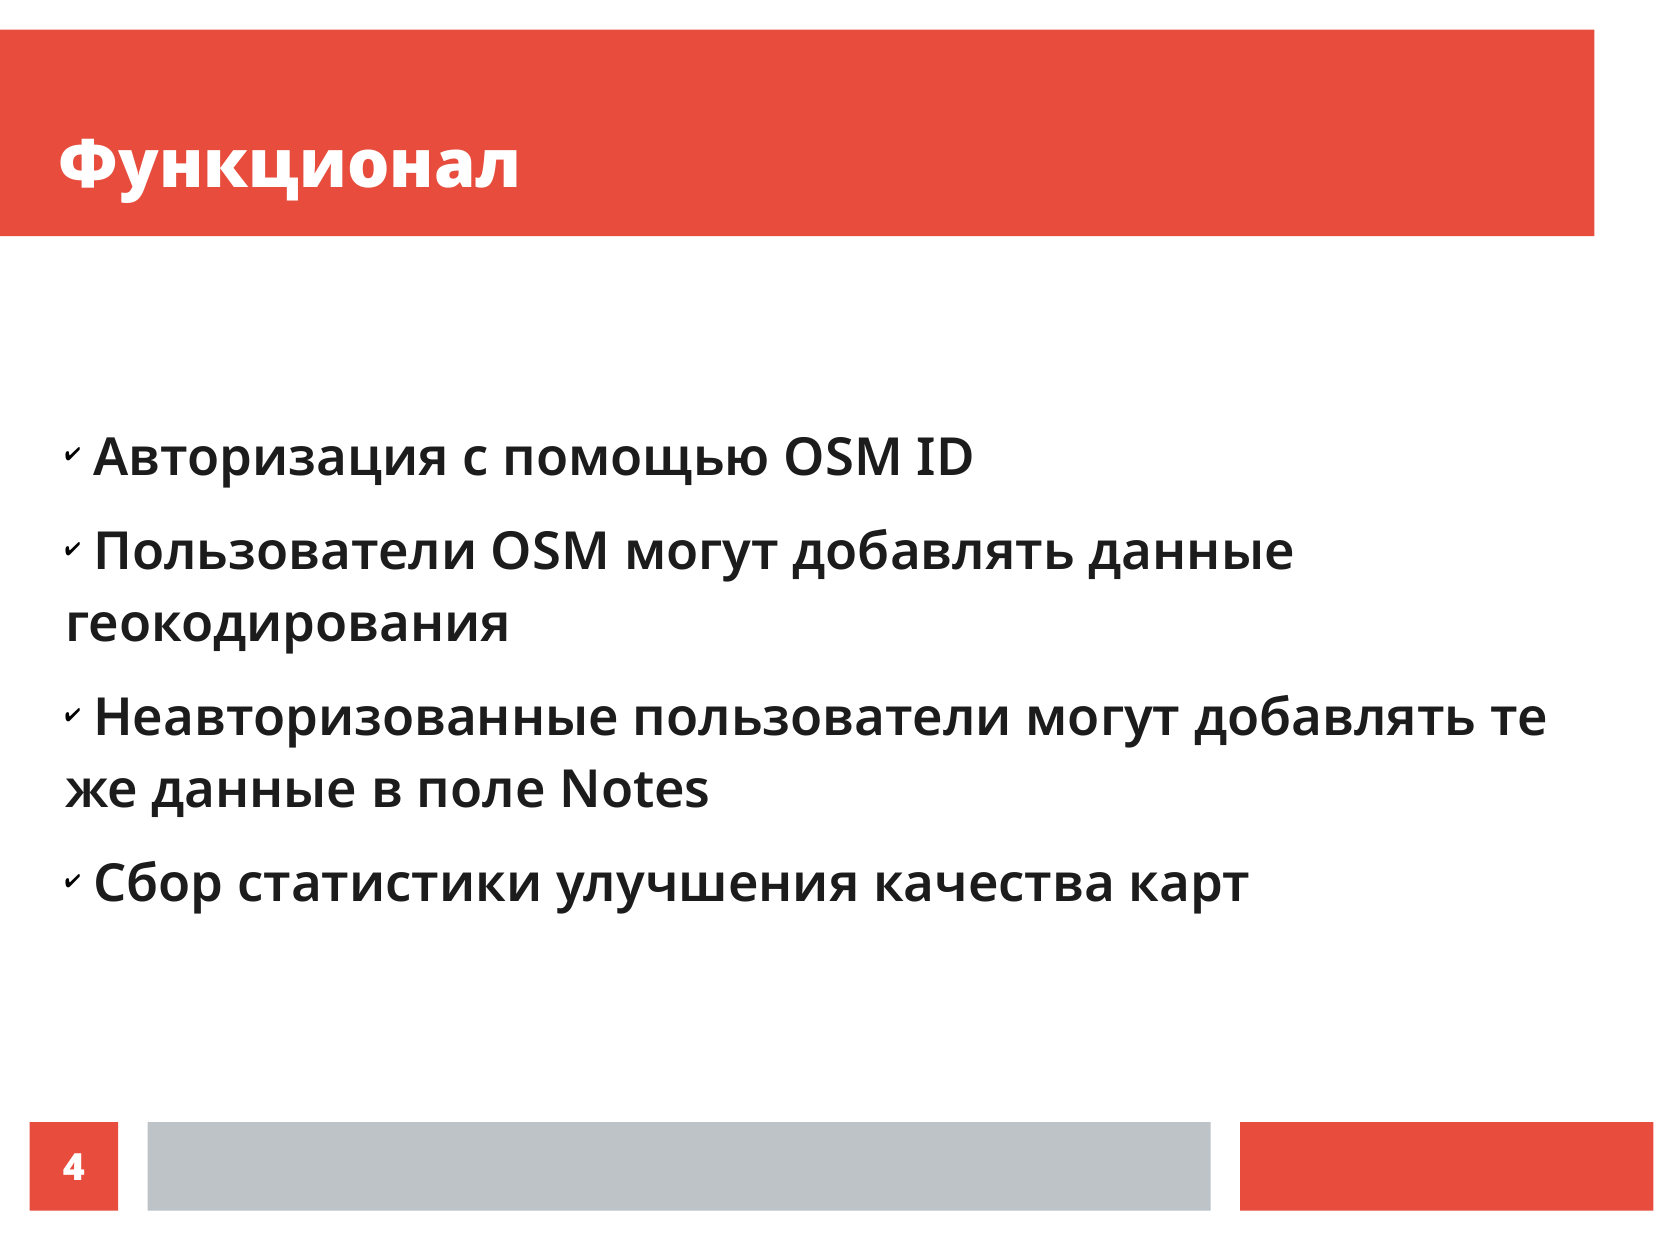

# Функционал
 Авторизация с помощью OSM ID
 Пользователи OSM могут добавлять данные геокодирования
 Неавторизованные пользователи могут добавлять те же данные в поле Notes
 Сбор статистики улучшения качества карт
4